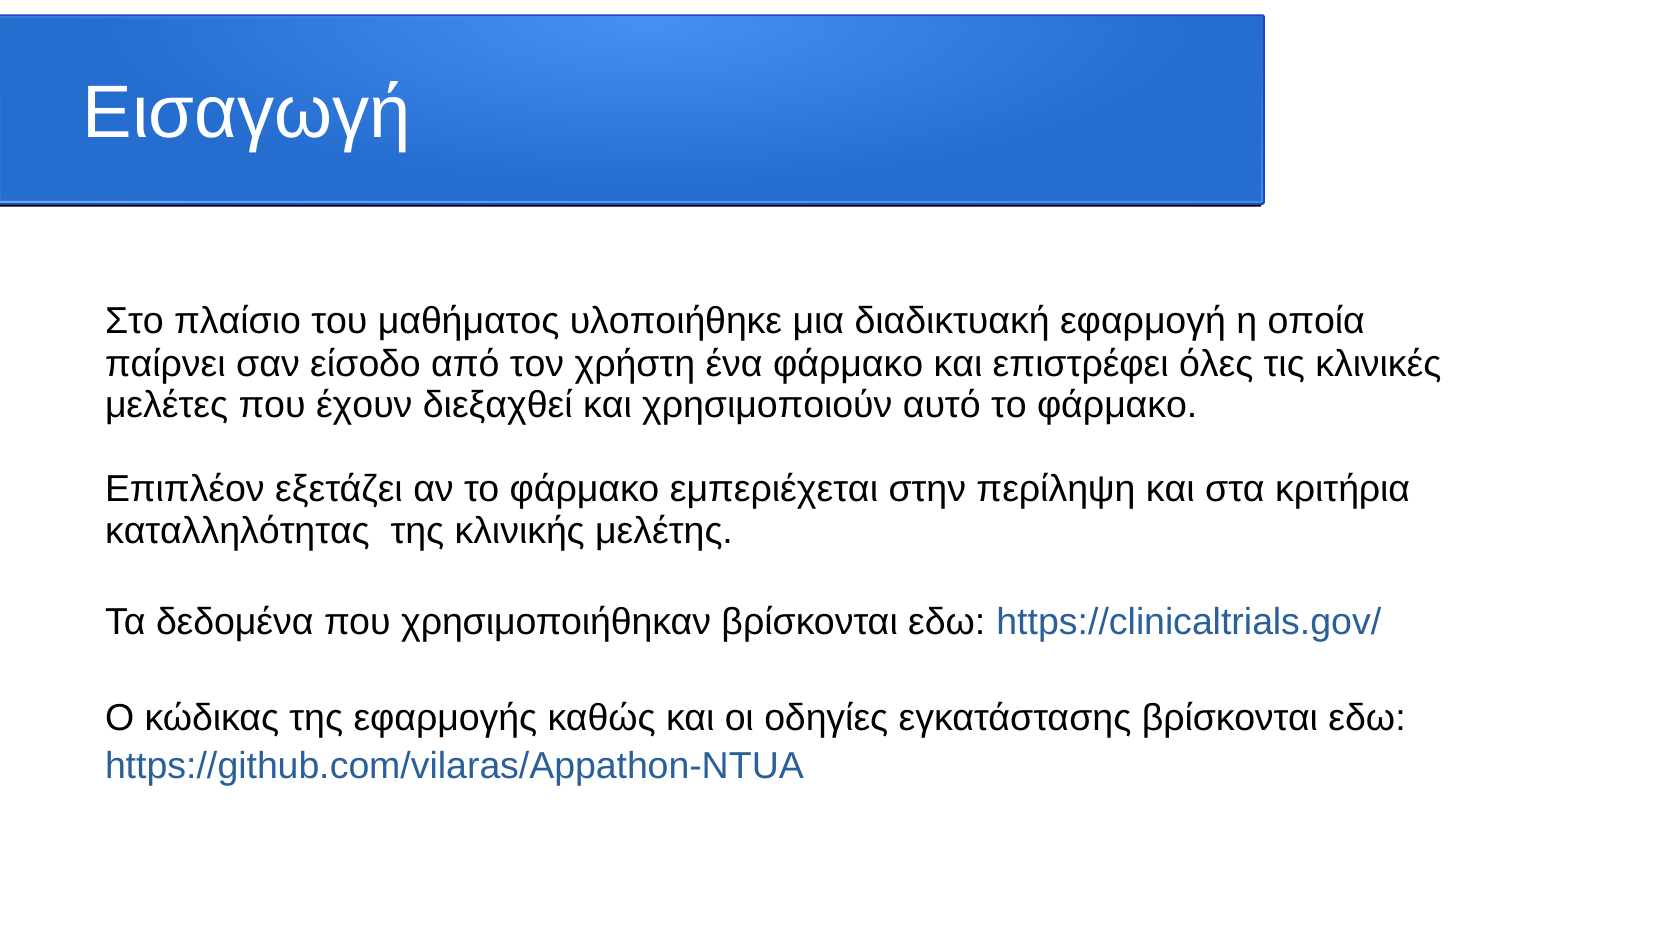

# Εισαγωγή
Στο πλαίσιο του μαθήματος υλοποιήθηκε μια διαδικτυακή εφαρμογή η οποία
παίρνει σαν είσοδο από τον χρήστη ένα φάρμακο και επιστρέφει όλες τις κλινικές
μελέτες που έχουν διεξαχθεί και χρησιμοποιούν αυτό το φάρμακο.
Επιπλέον εξετάζει αν το φάρμακο εμπεριέχεται στην περίληψη και στα κριτήρια
καταλληλότητας της κλινικής μελέτης.
Τα δεδομένα που χρησιμοποιήθηκαν βρίσκονται εδω: https://clinicaltrials.gov/
Ο κώδικας της εφαρμογής καθώς και οι οδηγίες εγκατάστασης βρίσκονται εδω:
https://github.com/vilaras/Appathon-NTUA